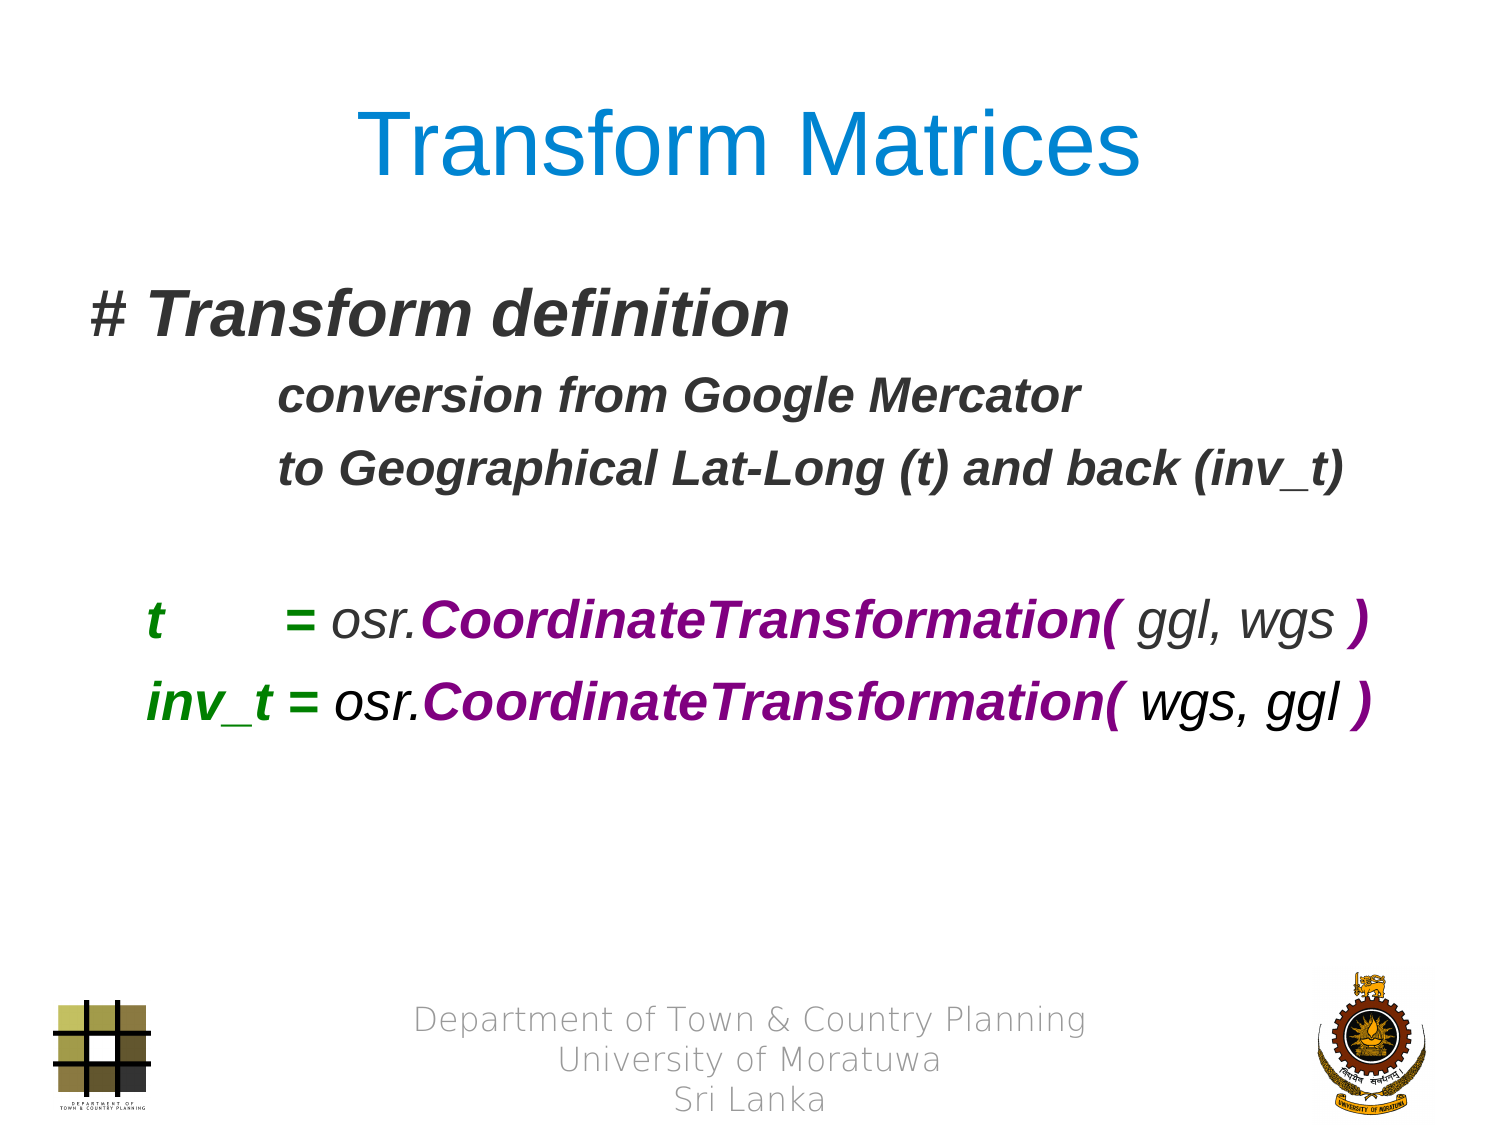

# Transform Matrices
# Transform definition
conversion from Google Mercator
to Geographical Lat-Long (t) and back (inv_t)
t 	 = osr.CoordinateTransformation( ggl, wgs )
inv_t = osr.CoordinateTransformation( wgs, ggl )